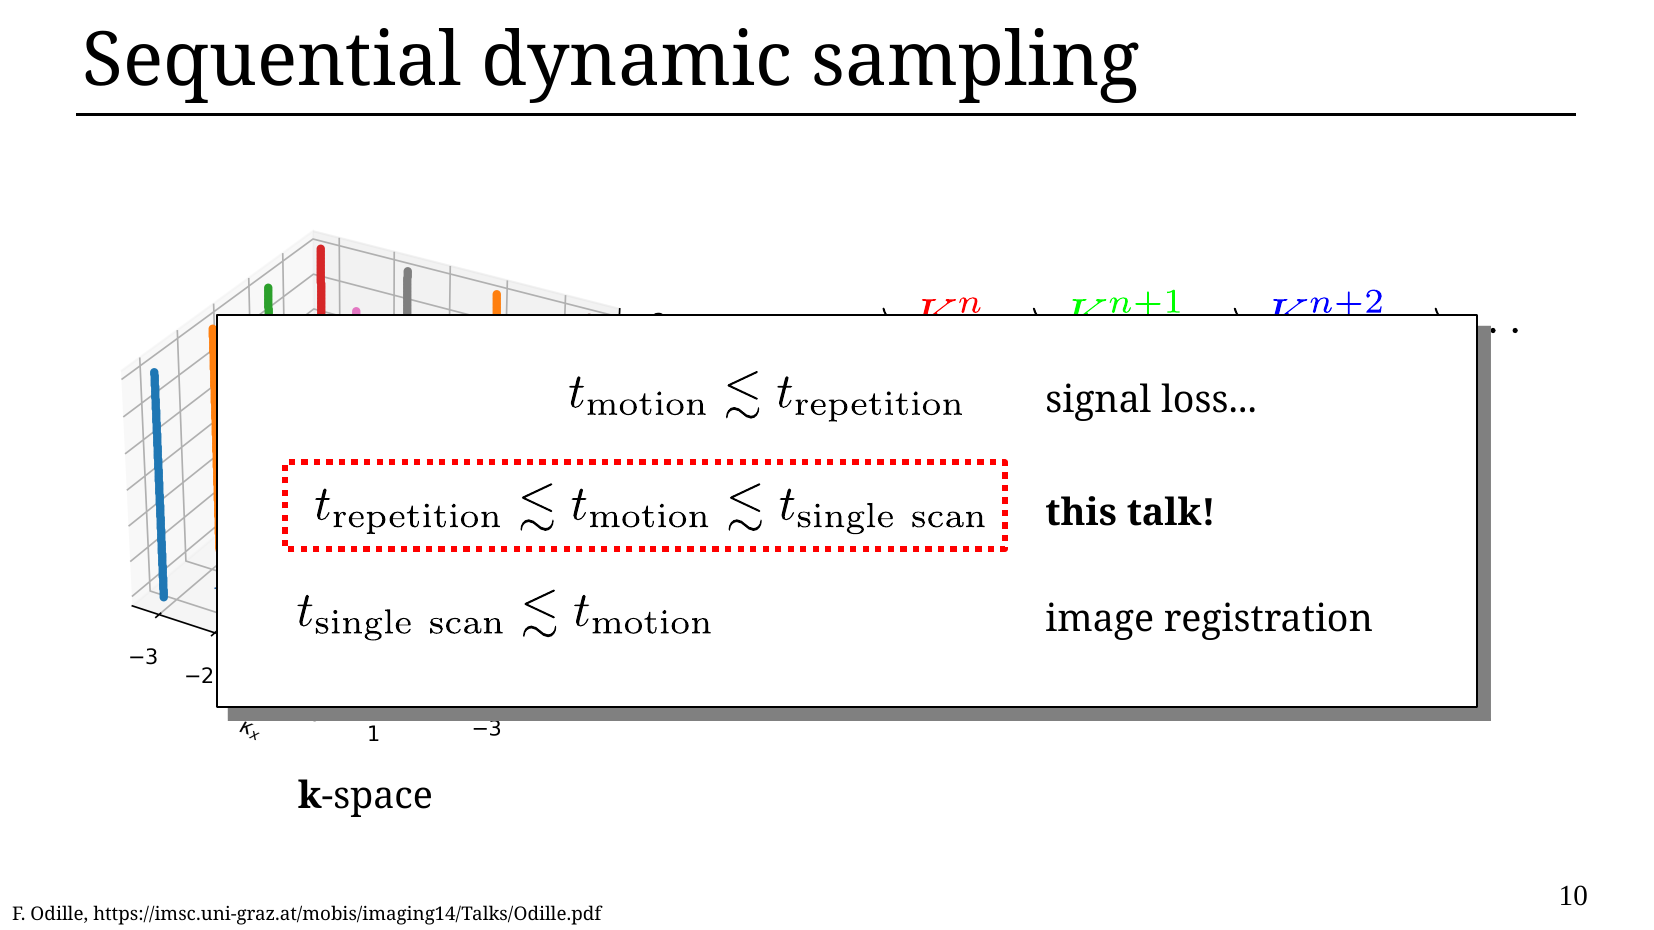

# Sequential dynamic sampling
signal loss...
this talk!
t5
t6
t1
...
image registration
t2
t3
t4
rigid motion parameters
k-space
F. Odille, https://imsc.uni-graz.at/mobis/imaging14/Talks/Odille.pdf